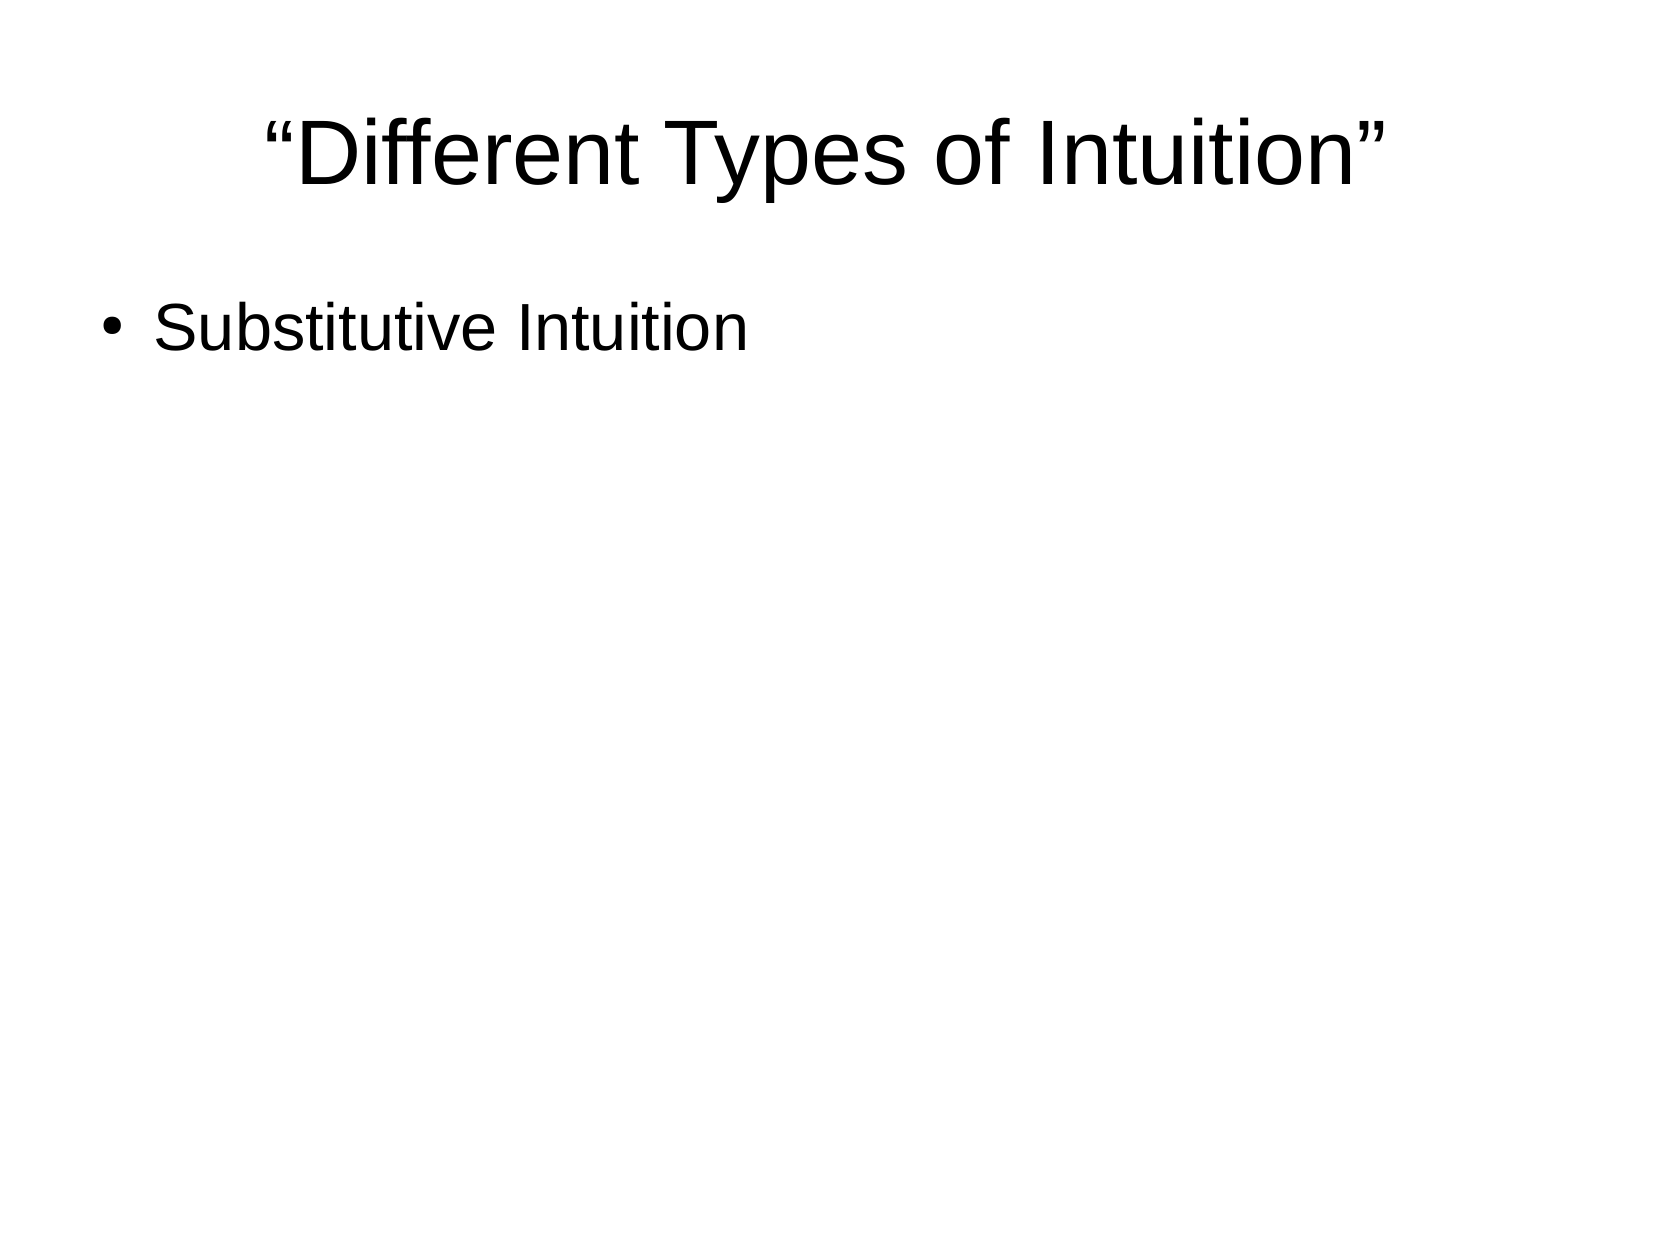

# “Different Types of Intuition”
Substitutive Intuition